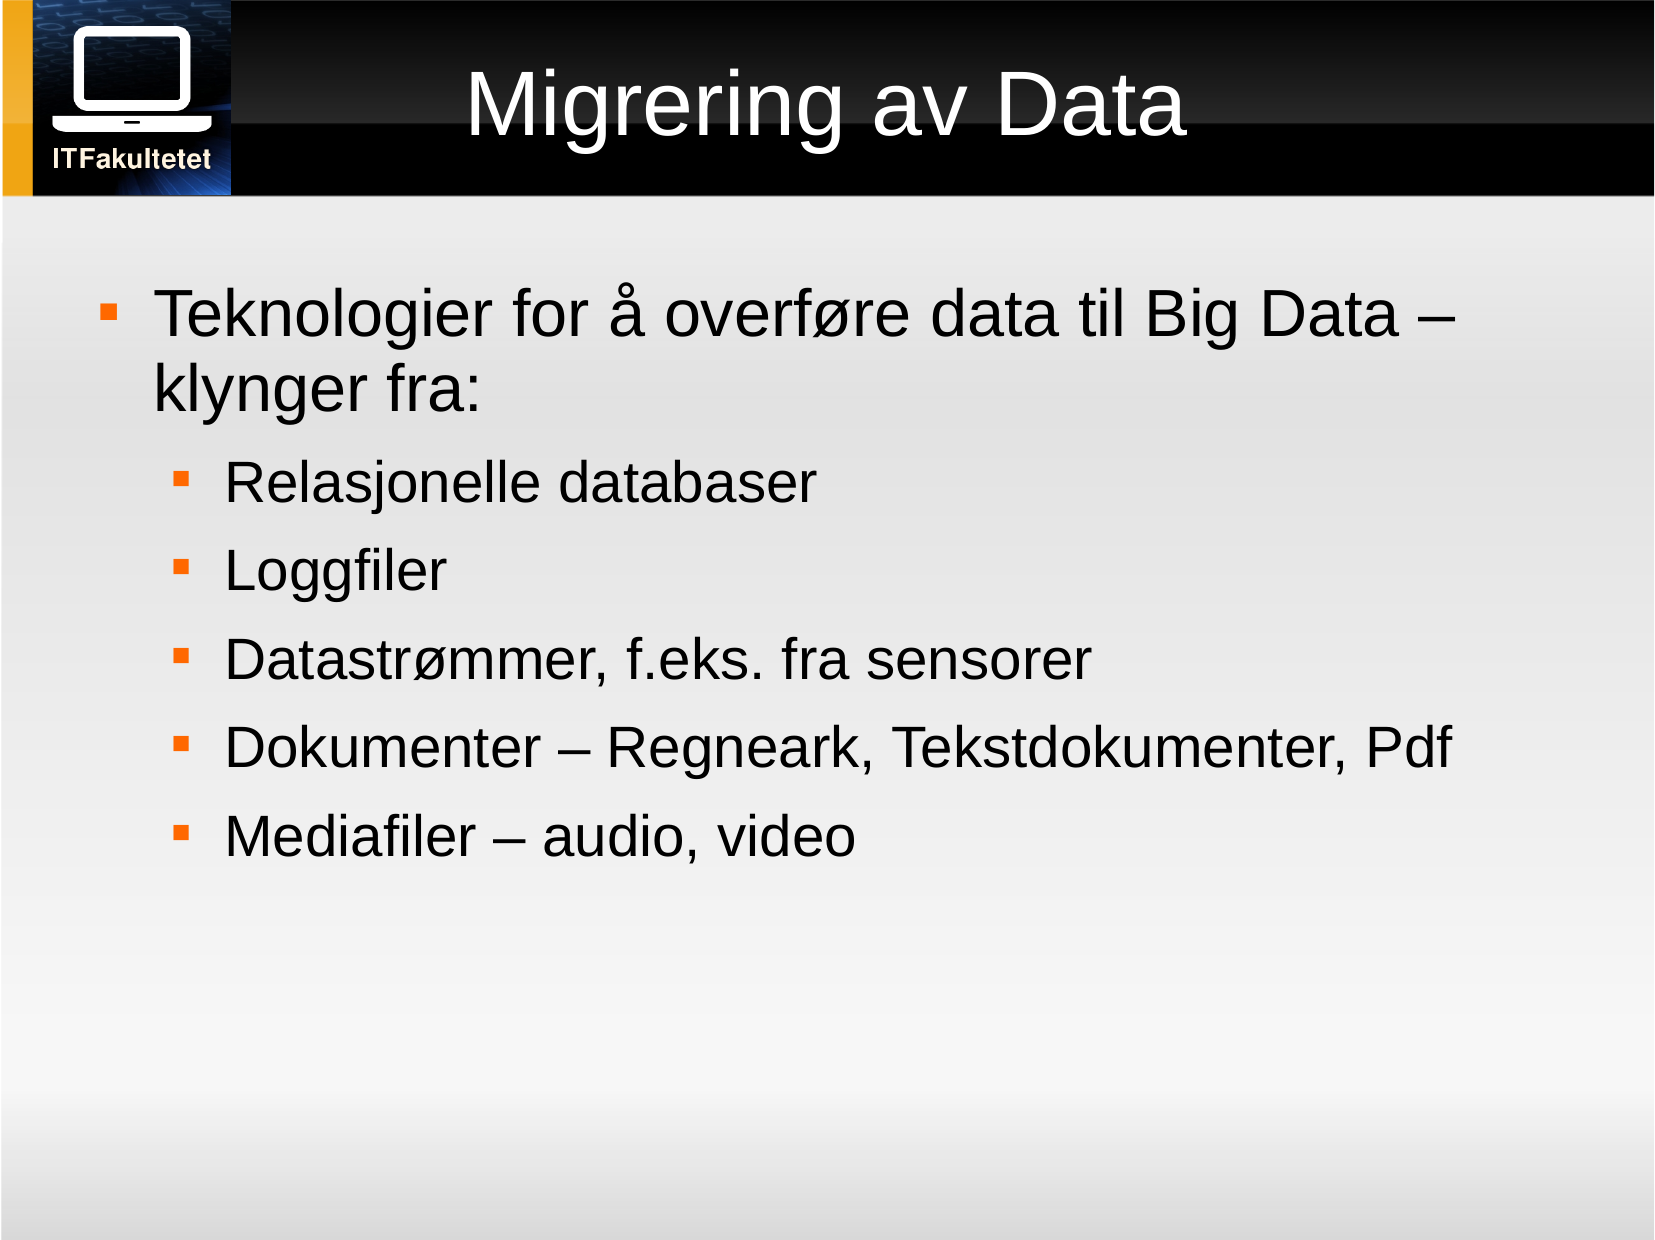

# Migrering av Data
Teknologier for å overføre data til Big Data – klynger fra:
Relasjonelle databaser
Loggfiler
Datastrømmer, f.eks. fra sensorer
Dokumenter – Regneark, Tekstdokumenter, Pdf
Mediafiler – audio, video